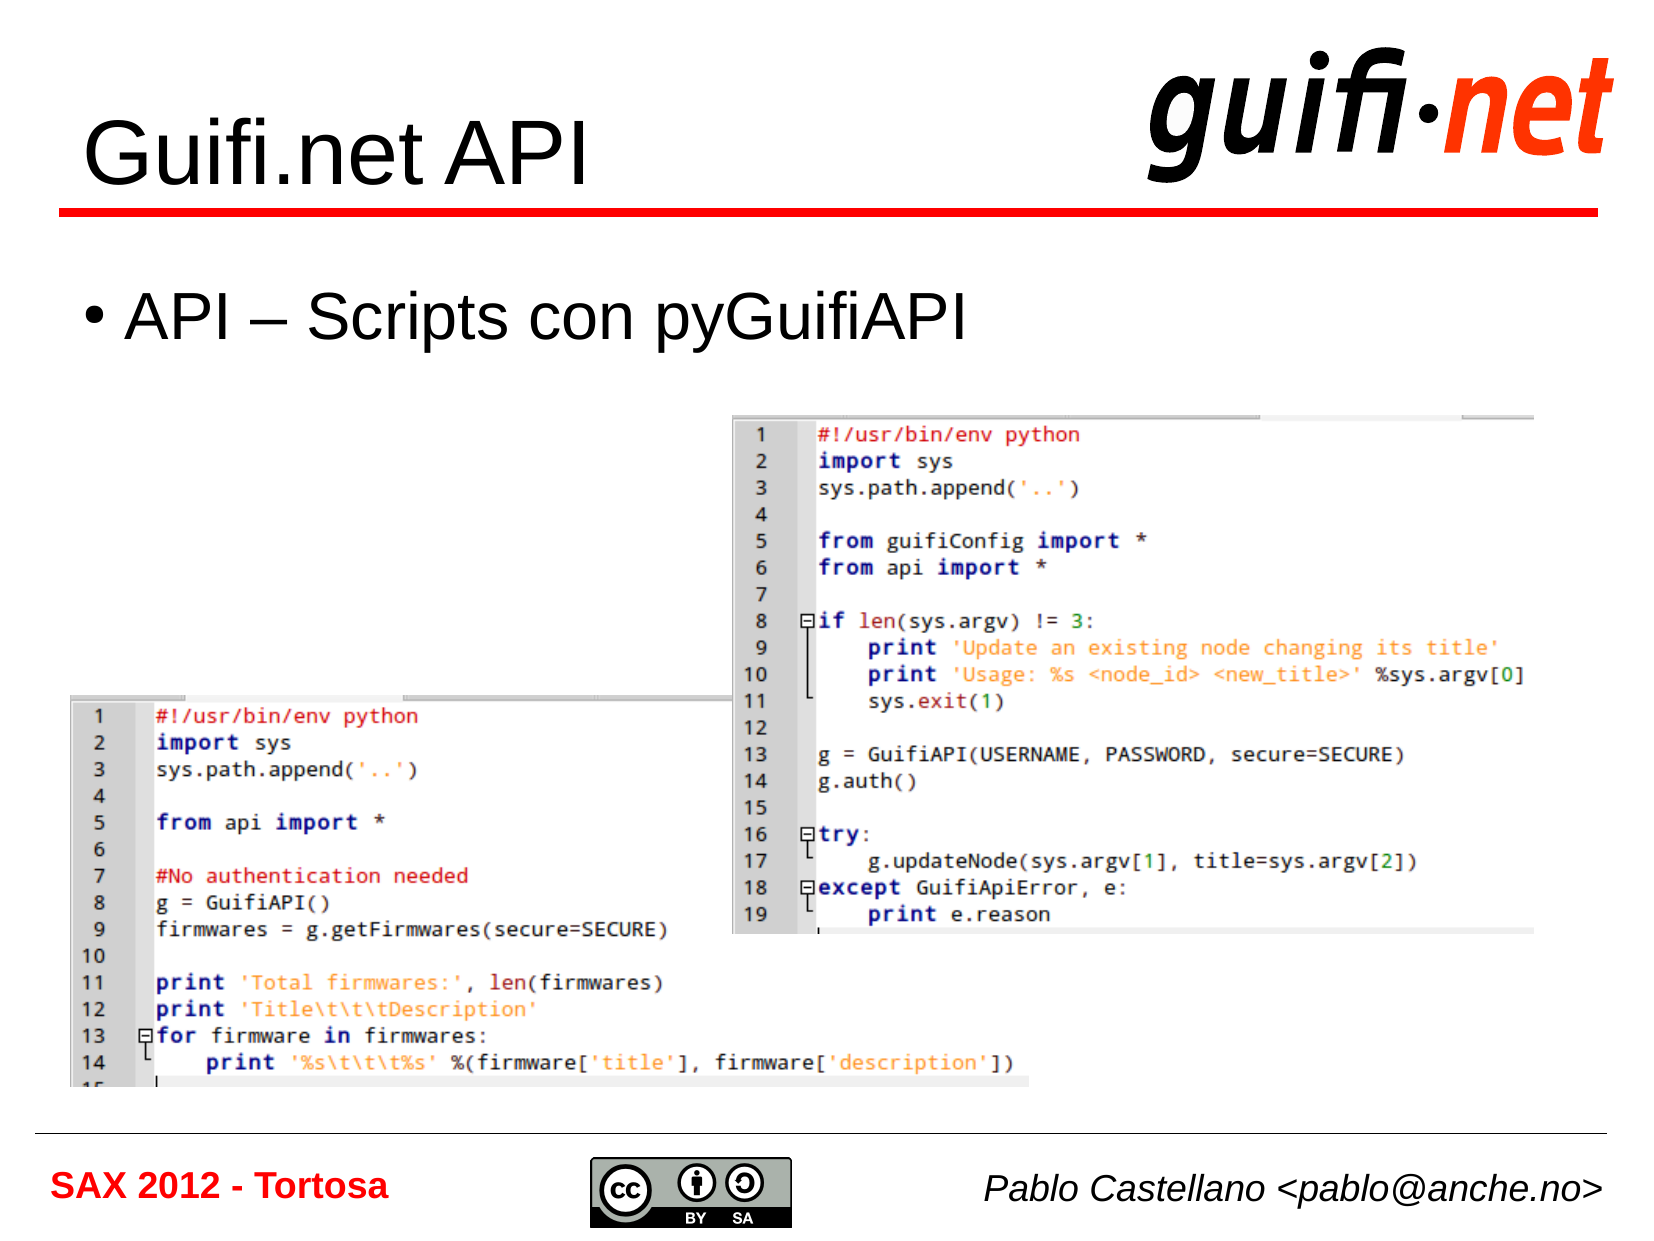

# Guifi.net API
 API – Scripts con pyGuifiAPI
SAX 2012 - Tortosa
Pablo Castellano <pablo@anche.no>